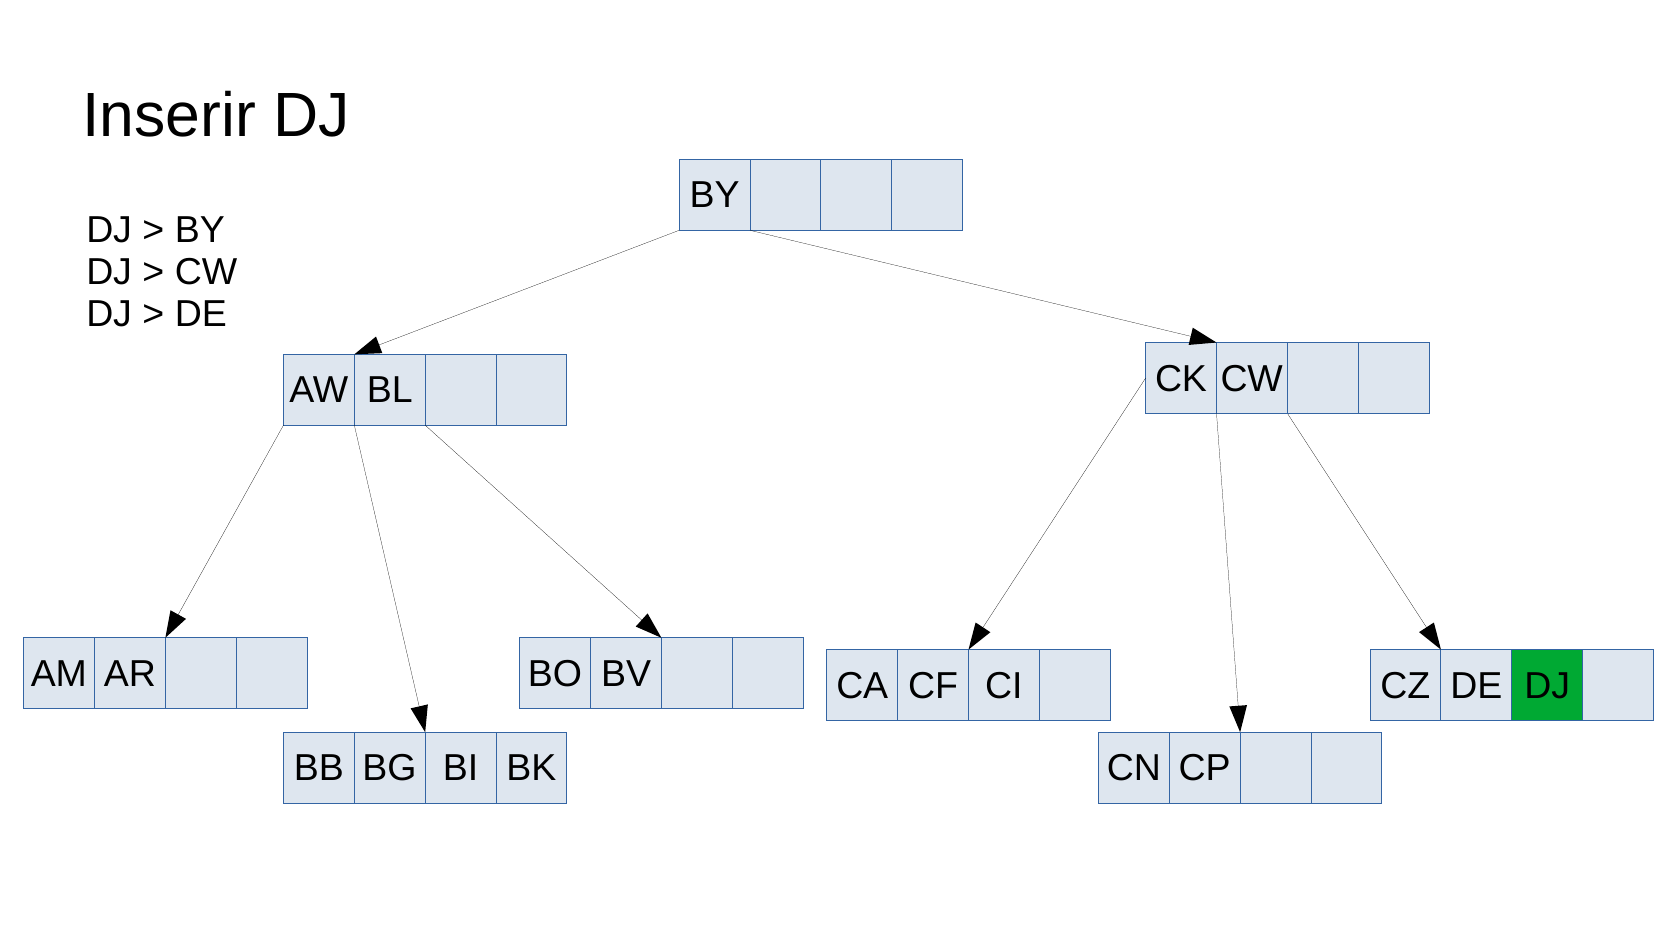

# Inserir DJ
BY
DJ > BY
DJ > CW
DJ > DE
CK
CW
AW
BL
AM
AR
BO
BV
CA
CF
CI
CZ
DE
DJ
BB
BG
BI
BK
CN
CP